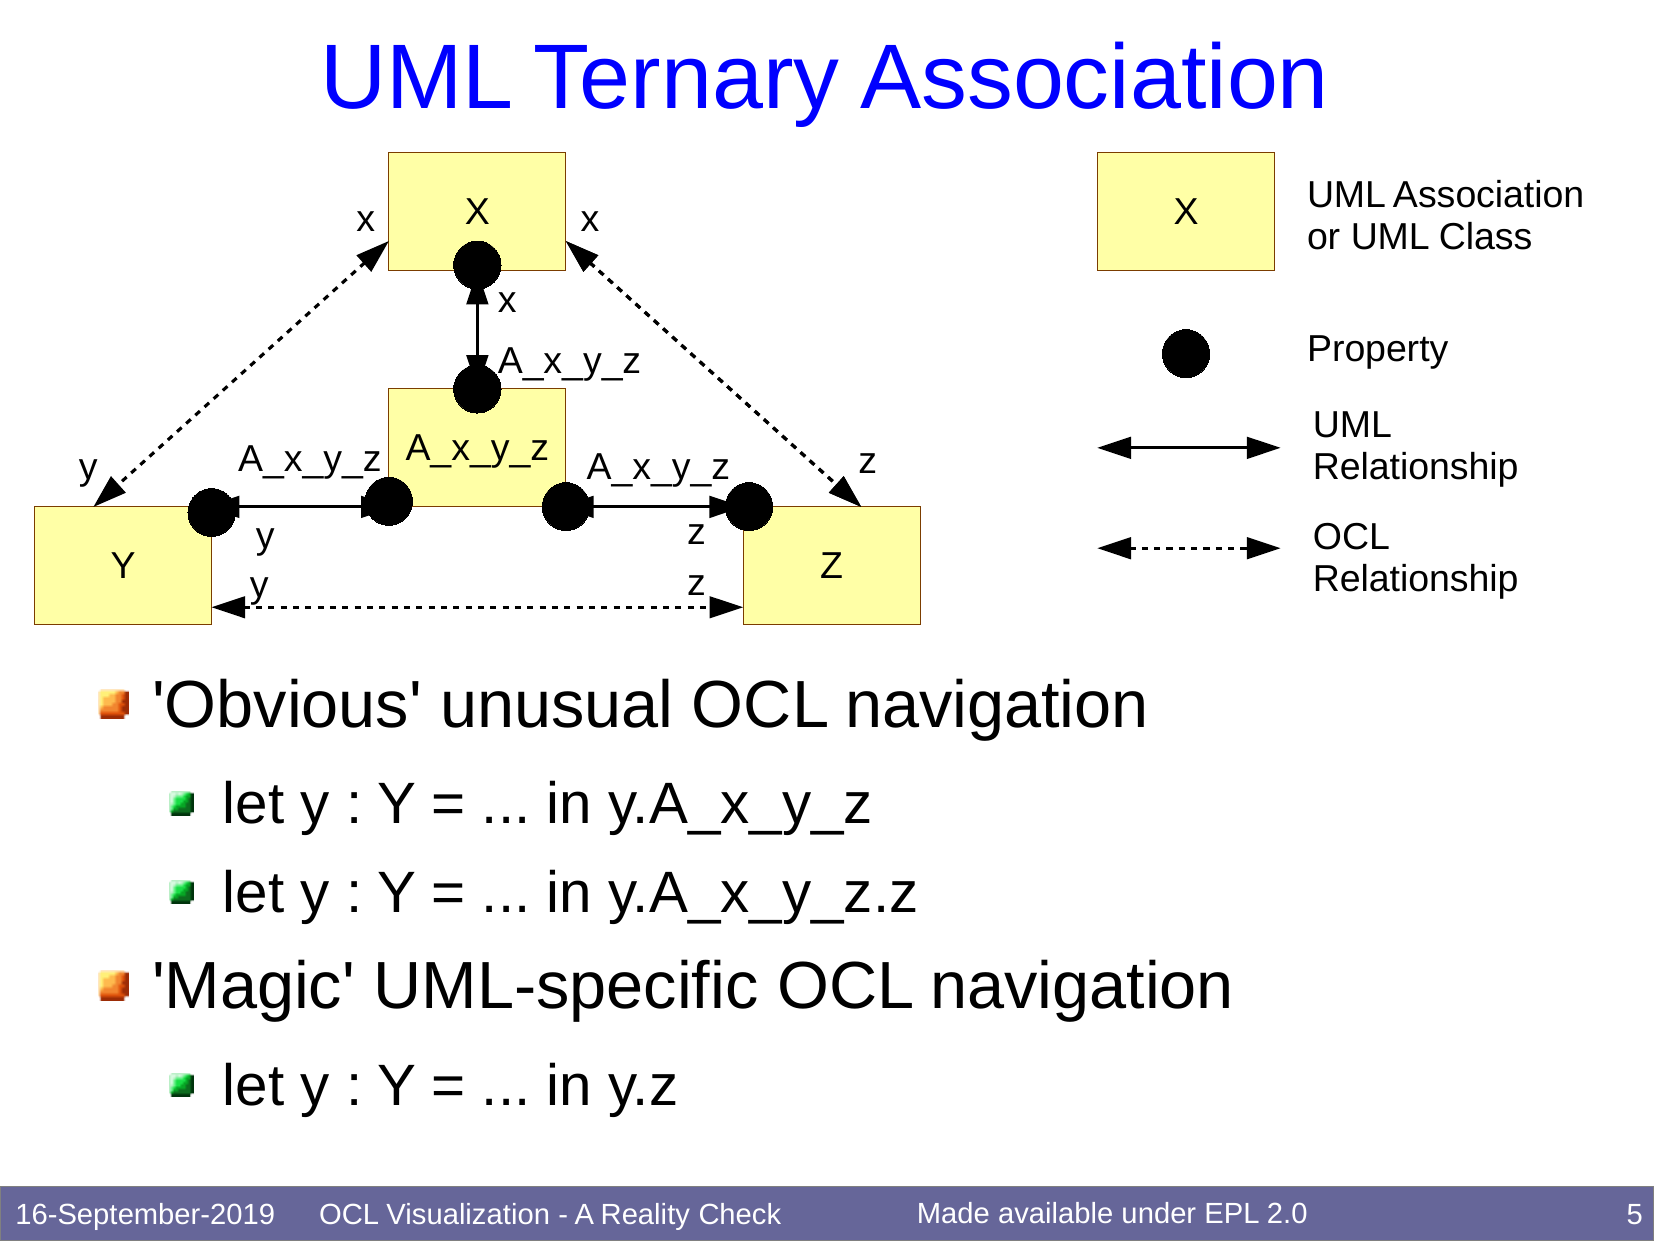

# UML Ternary Association
X
X
UML Association
or UML Class
x
x
x
Property
A_x_y_z
A_x_y_z
UML
Relationship
A_x_y_z
z
y
A_x_y_z
z
Y
y
Z
OCL
Relationship
z
y
'Obvious' unusual OCL navigation
let y : Y = ... in y.A_x_y_z
let y : Y = ... in y.A_x_y_z.z
'Magic' UML-specific OCL navigation
let y : Y = ... in y.z
16-September-2019
OCL Visualization - A Reality Check
5